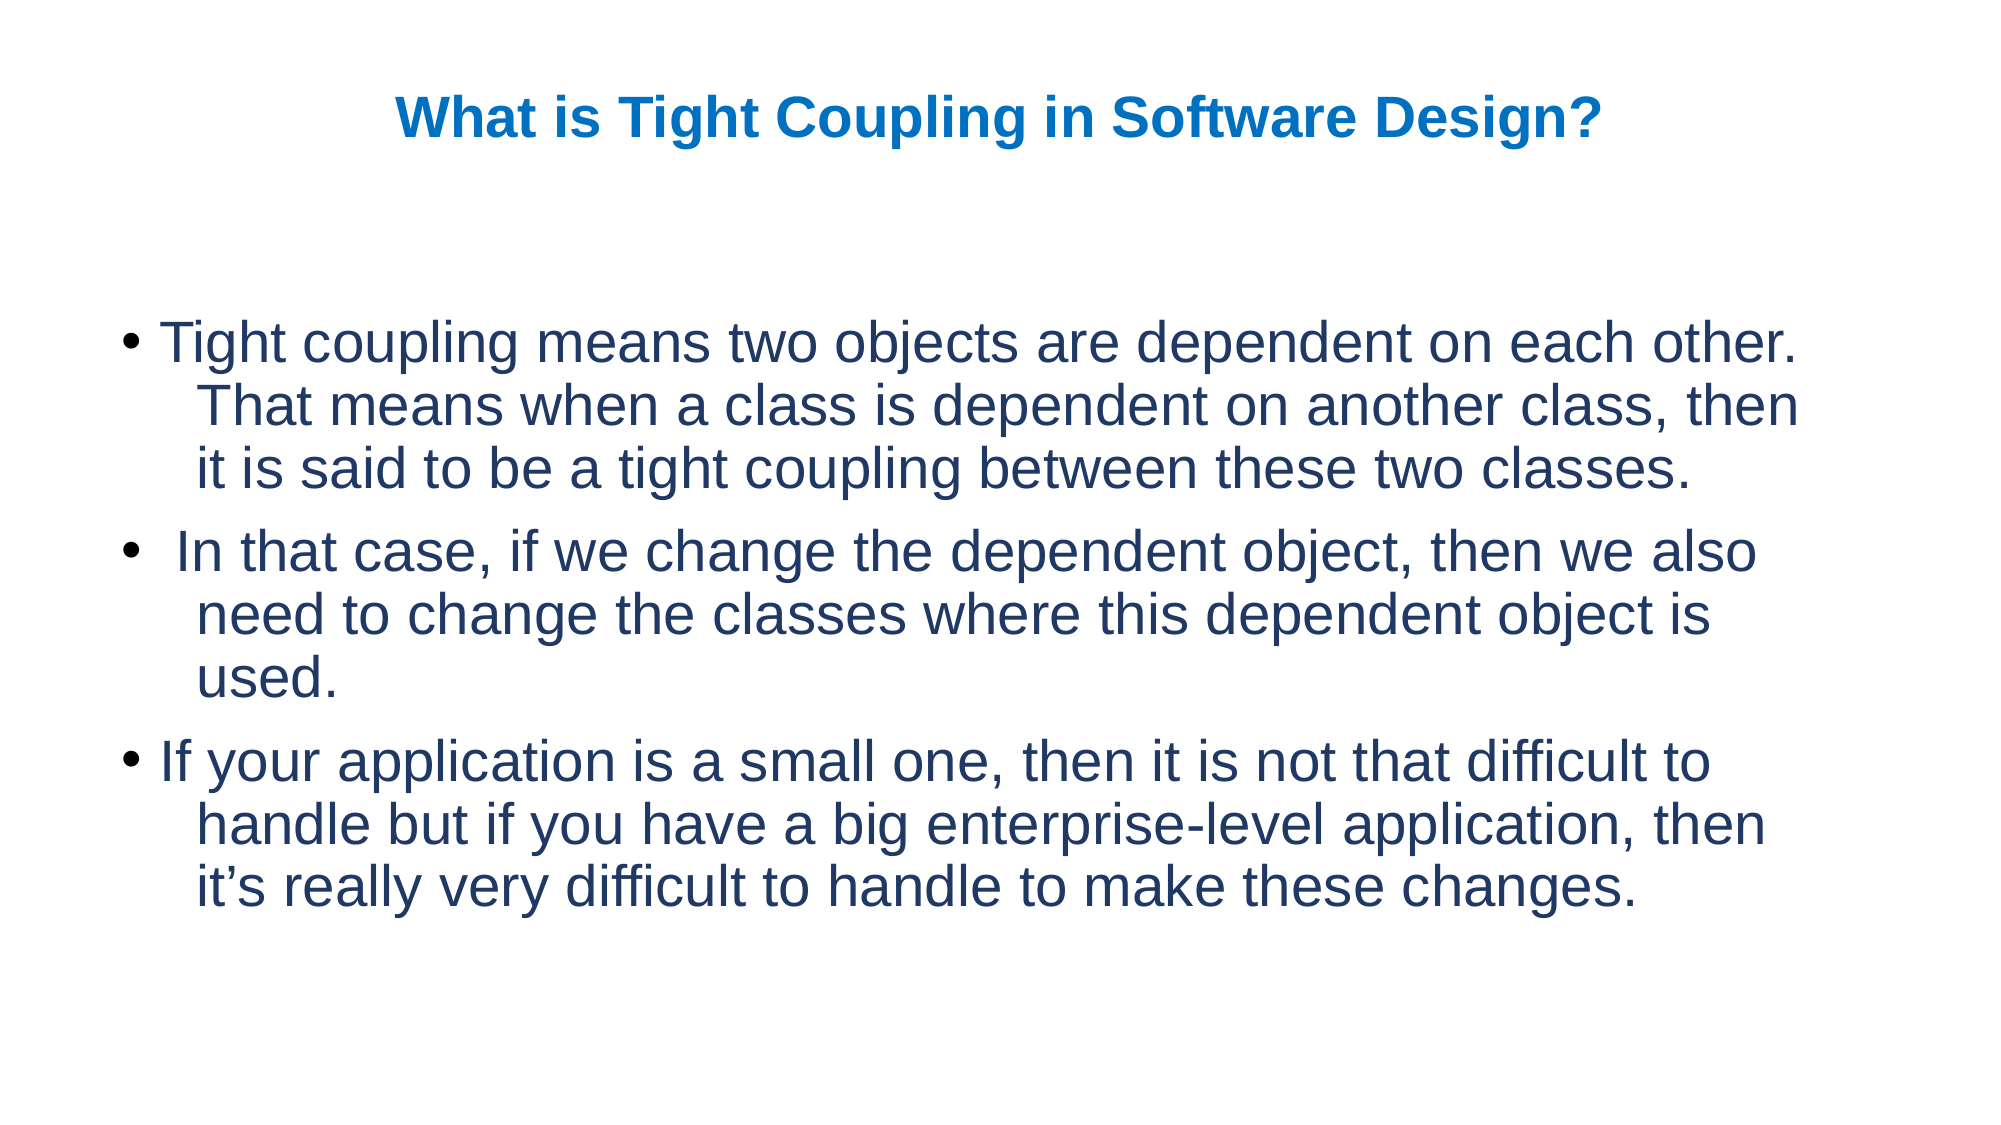

# What is Tight Coupling in Software Design?
Tight coupling means two objects are dependent on each other. That means when a class is dependent on another class, then it is said to be a tight coupling between these two classes.
 In that case, if we change the dependent object, then we also need to change the classes where this dependent object is used.
If your application is a small one, then it is not that difficult to handle but if you have a big enterprise-level application, then it’s really very difficult to handle to make these changes.